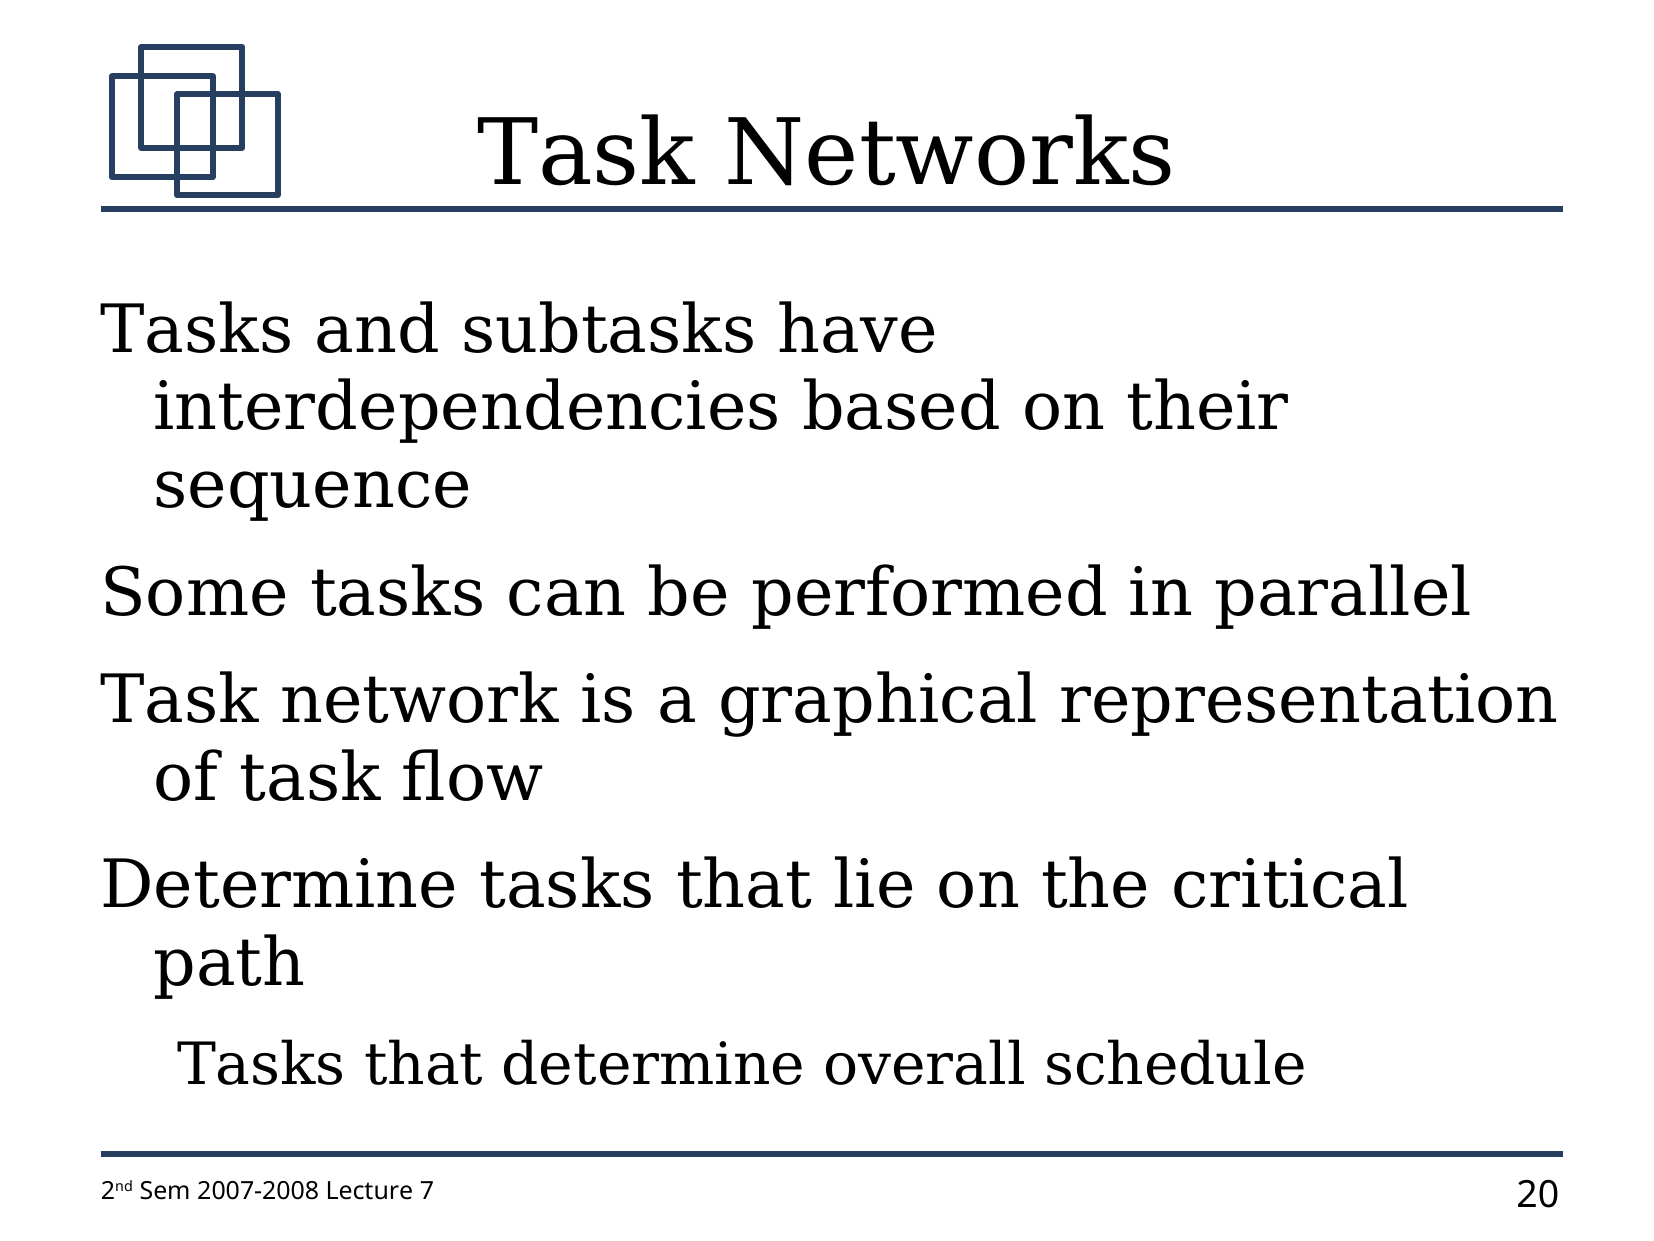

# Task Networks
Tasks and subtasks have interdependencies based on their sequence
Some tasks can be performed in parallel
Task network is a graphical representation of task flow
Determine tasks that lie on the critical path
Tasks that determine overall schedule